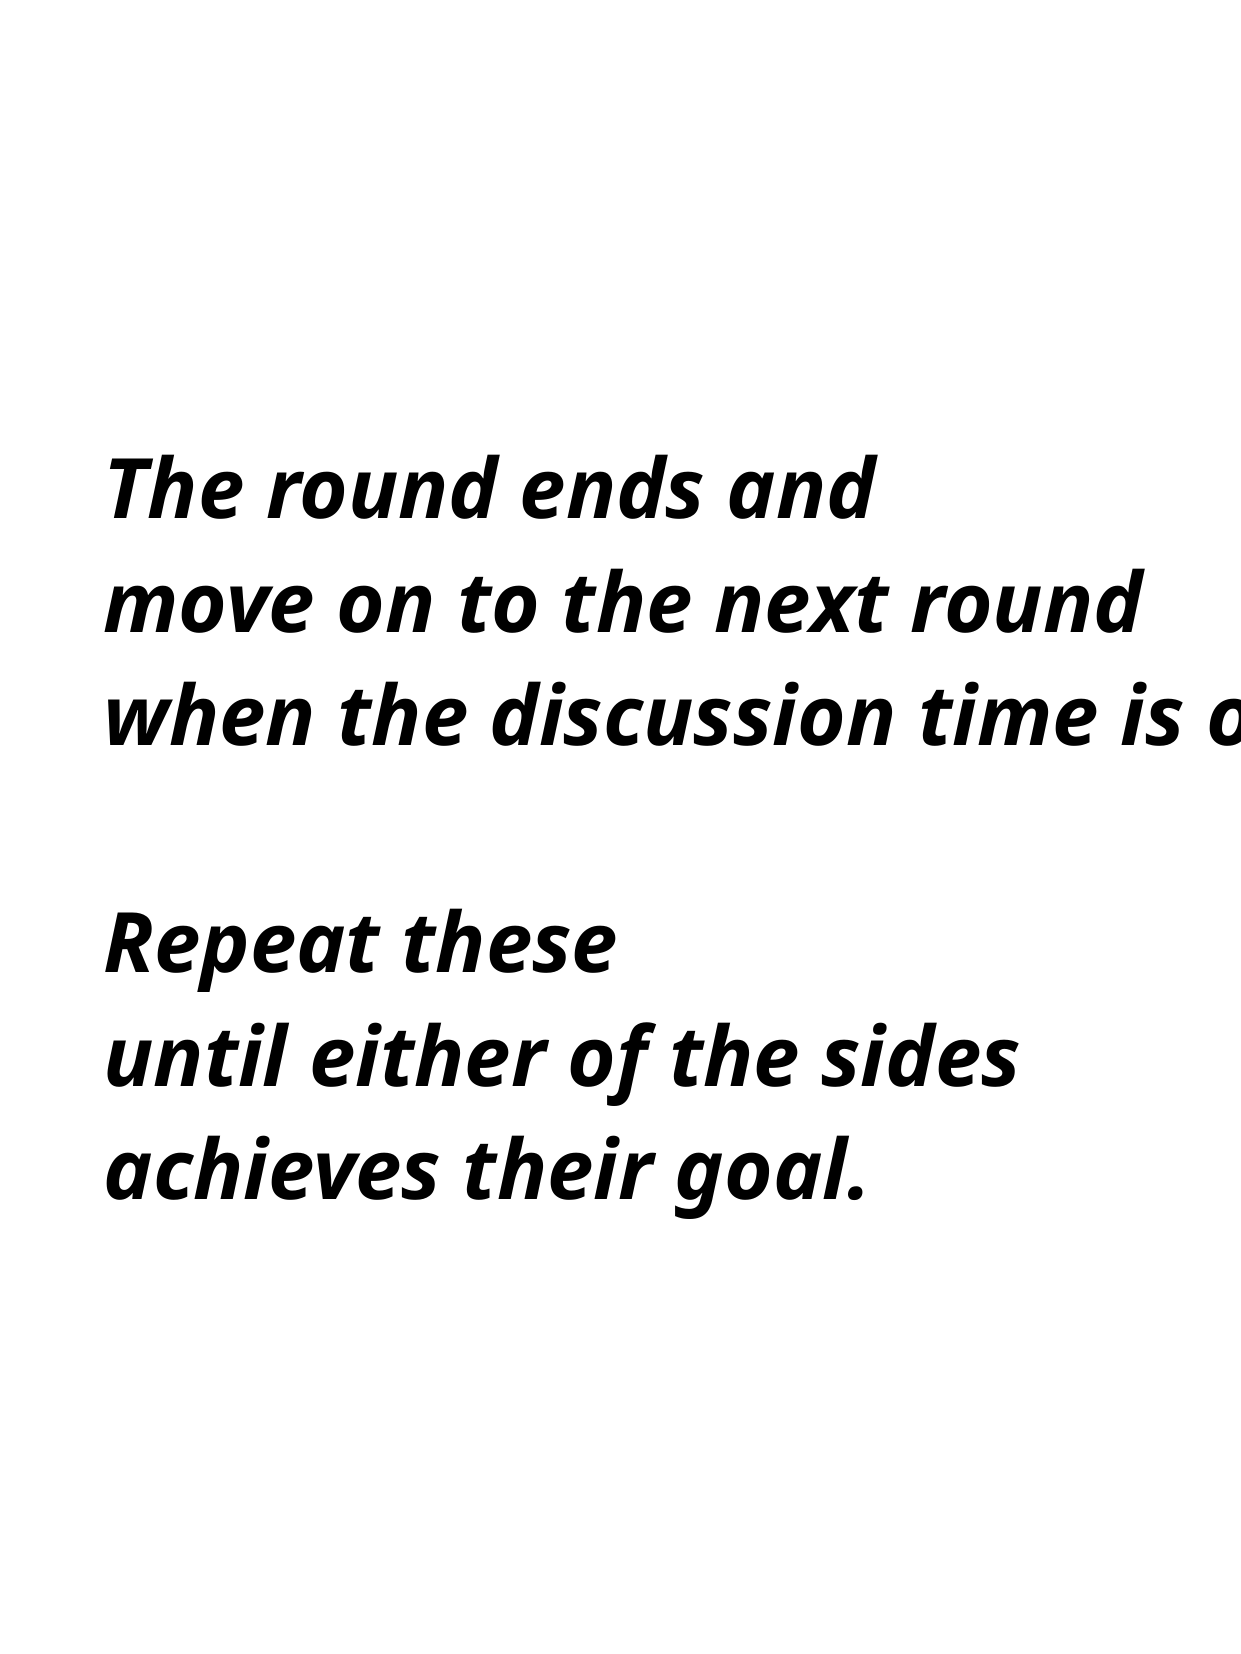

The round ends and
move on to the next round
when the discussion time is over.
Repeat these
until either of the sides
achieves their goal.